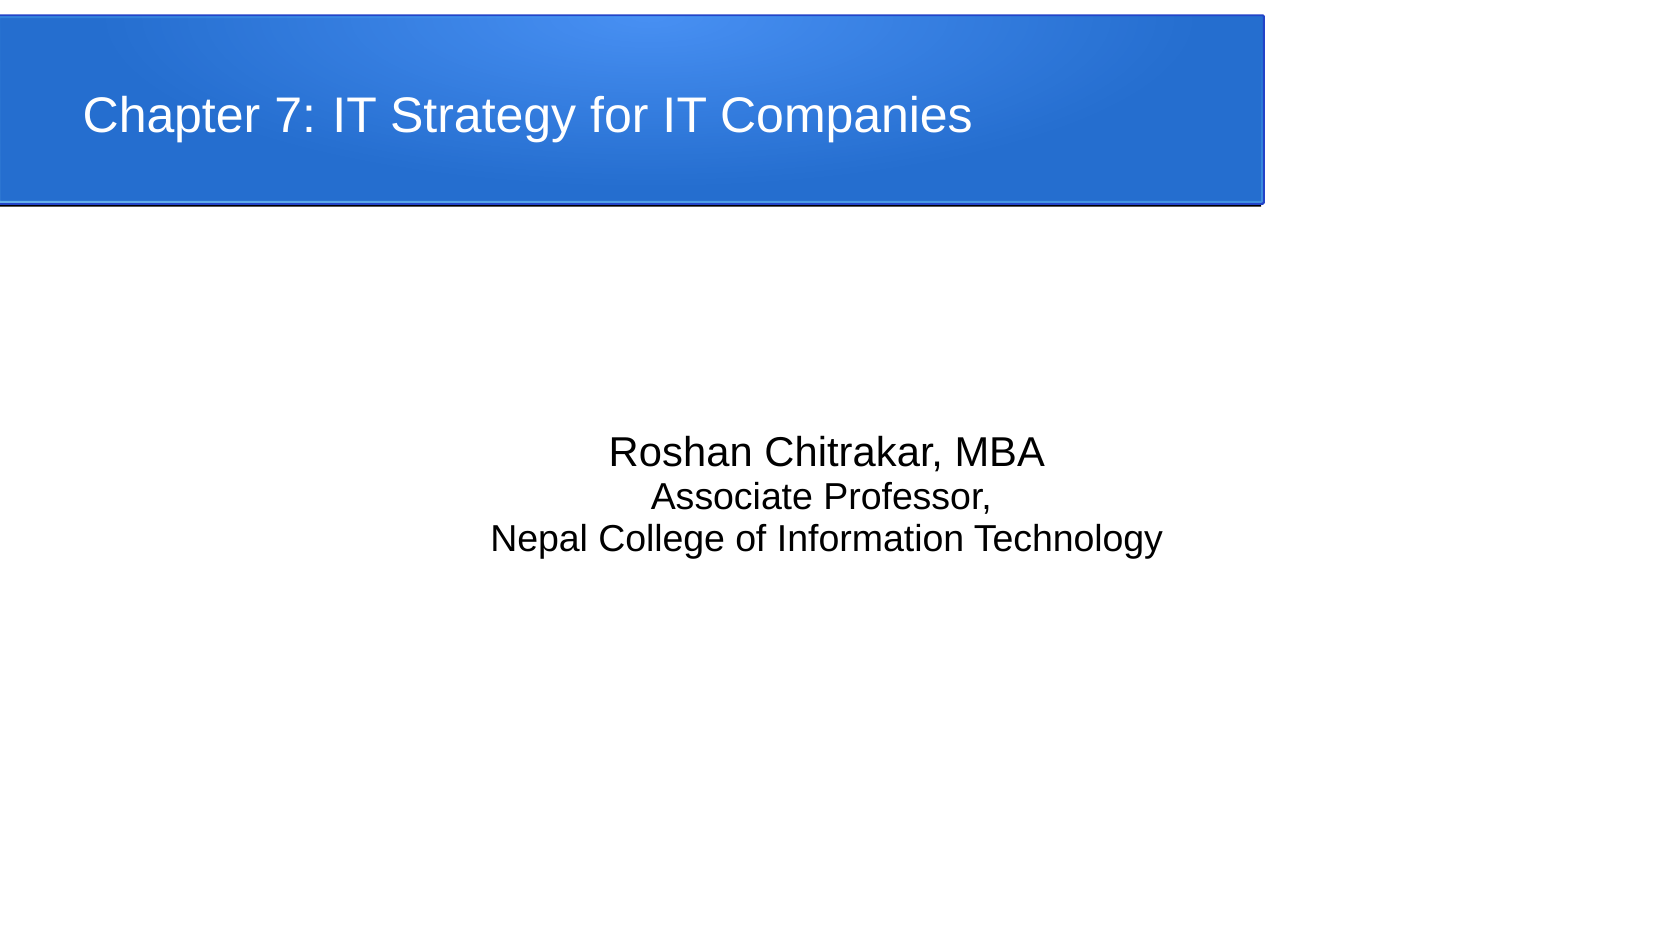

# Chapter 7: IT Strategy for IT Companies
Roshan Chitrakar, MBA
Associate Professor,
Nepal College of Information Technology